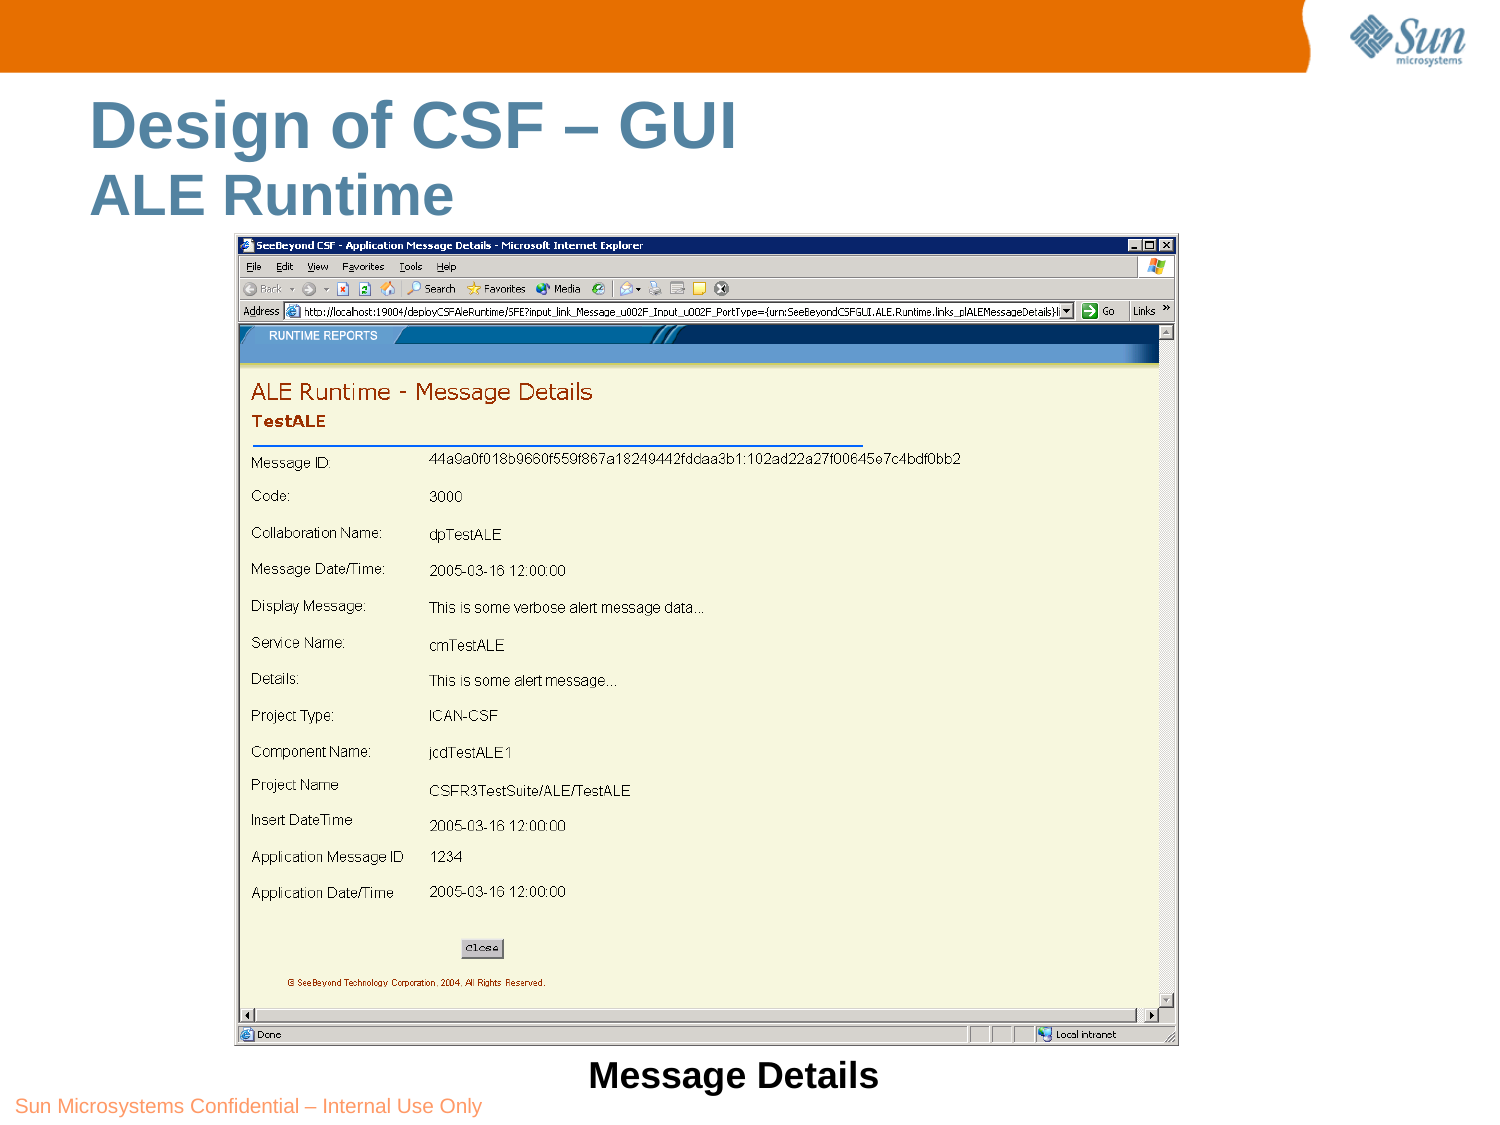

# Design of CSF – GUI ALE Runtime
Message Details